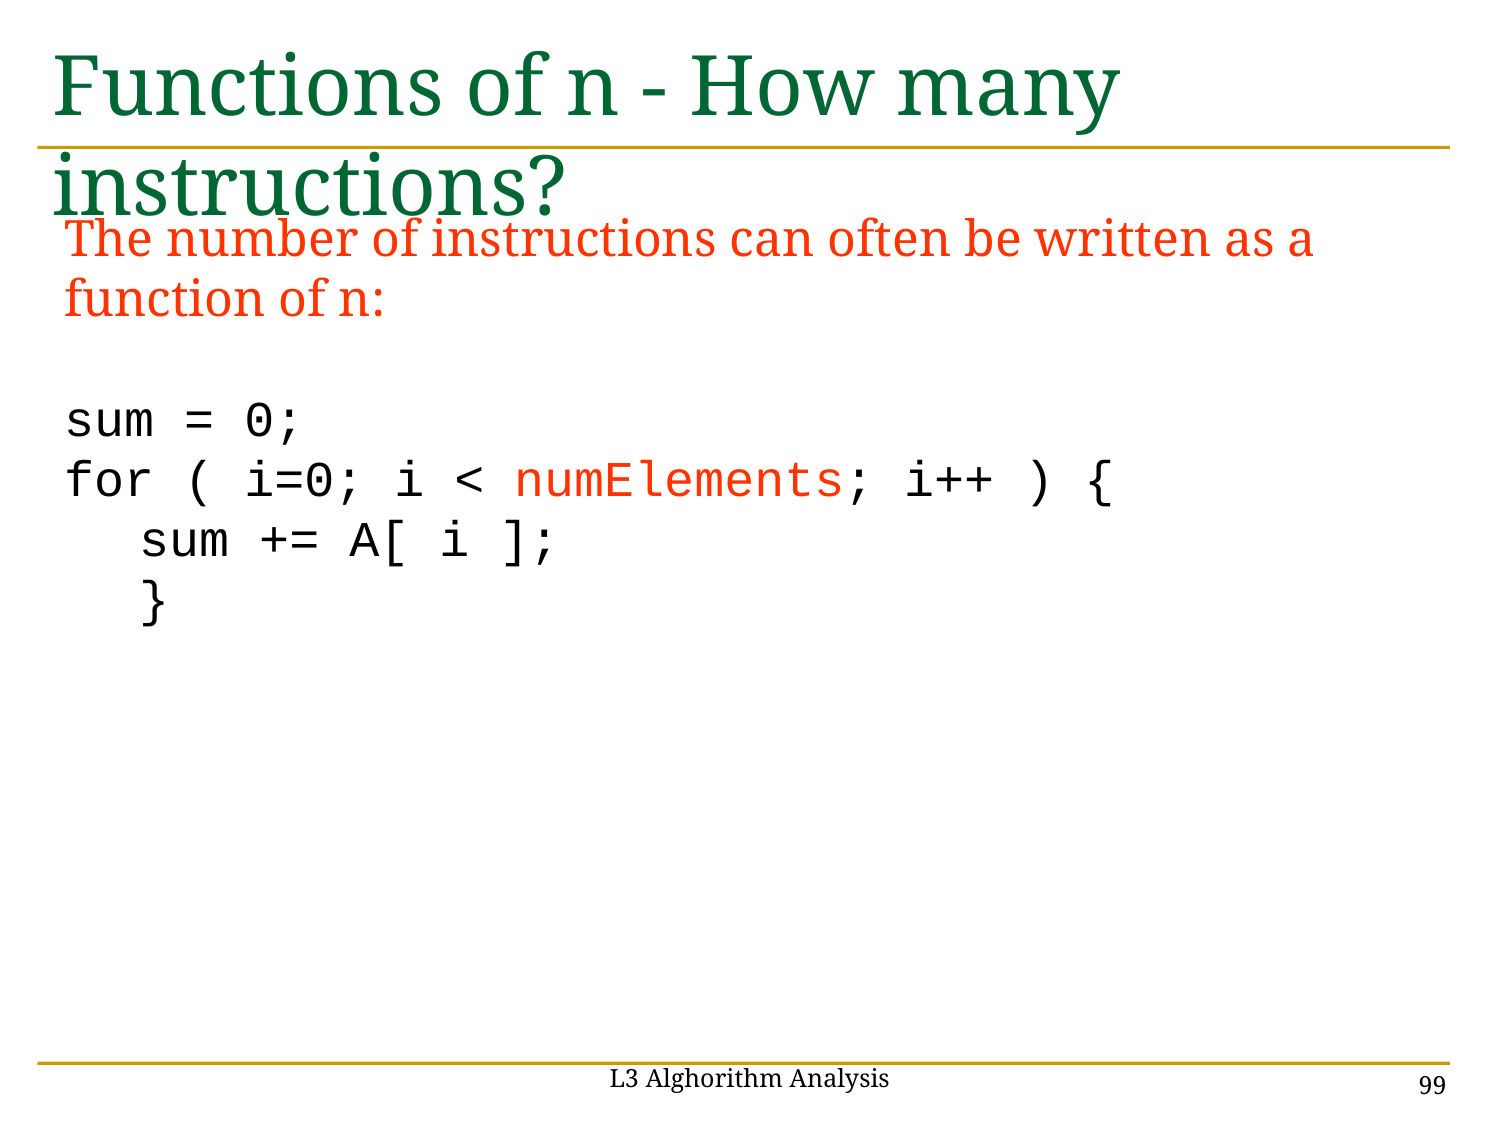

# Functions of n - How many instructions?
The number of instructions can often be written as a function of n:
sum = 0;
for ( i=0; i < numElements; i++ ) {
	sum += A[ i ];
	}
L3 Alghorithm Analysis